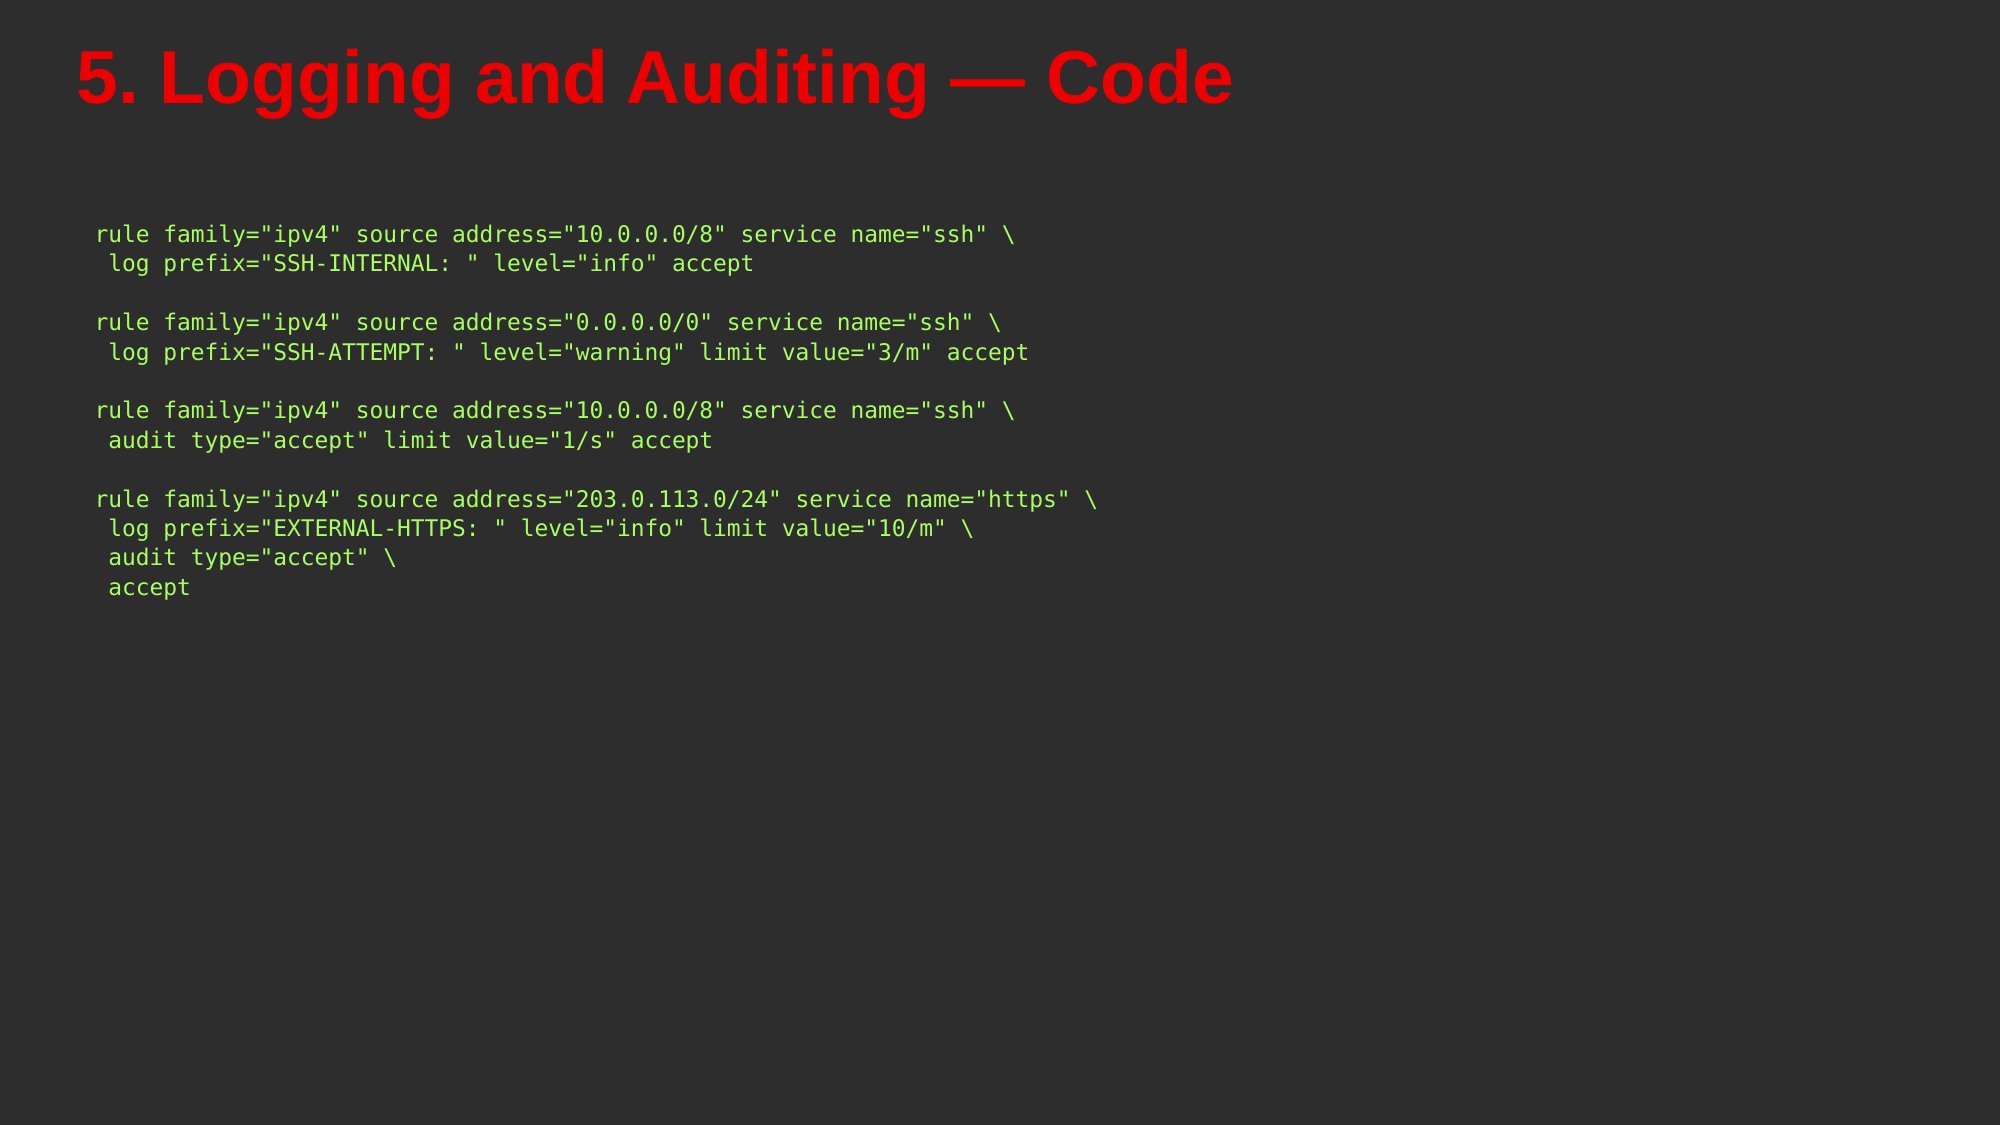

5. Logging and Auditing — Code
rule family="ipv4" source address="10.0.0.0/8" service name="ssh" \
 log prefix="SSH-INTERNAL: " level="info" accept
rule family="ipv4" source address="0.0.0.0/0" service name="ssh" \
 log prefix="SSH-ATTEMPT: " level="warning" limit value="3/m" accept
rule family="ipv4" source address="10.0.0.0/8" service name="ssh" \
 audit type="accept" limit value="1/s" accept
rule family="ipv4" source address="203.0.113.0/24" service name="https" \
 log prefix="EXTERNAL-HTTPS: " level="info" limit value="10/m" \
 audit type="accept" \
 accept